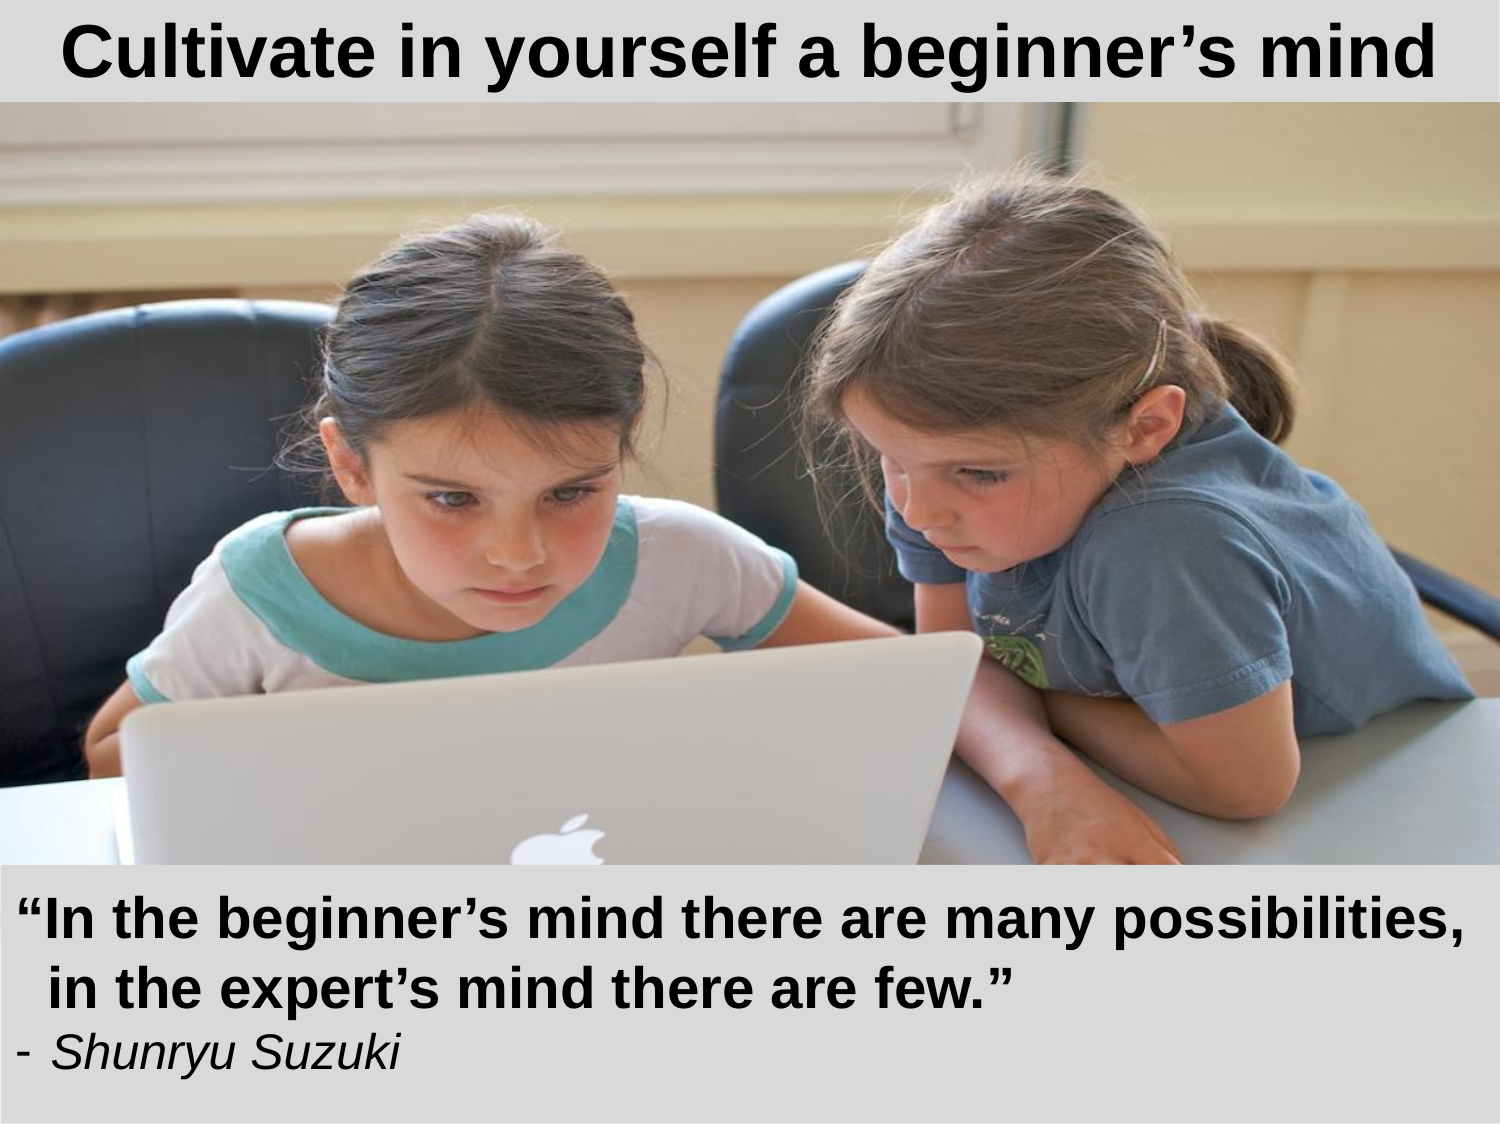

Cultivate in yourself a beginner’s mind
“In the beginner’s mind there are many possibilities,
 in the expert’s mind there are few.”
Shunryu Suzuki